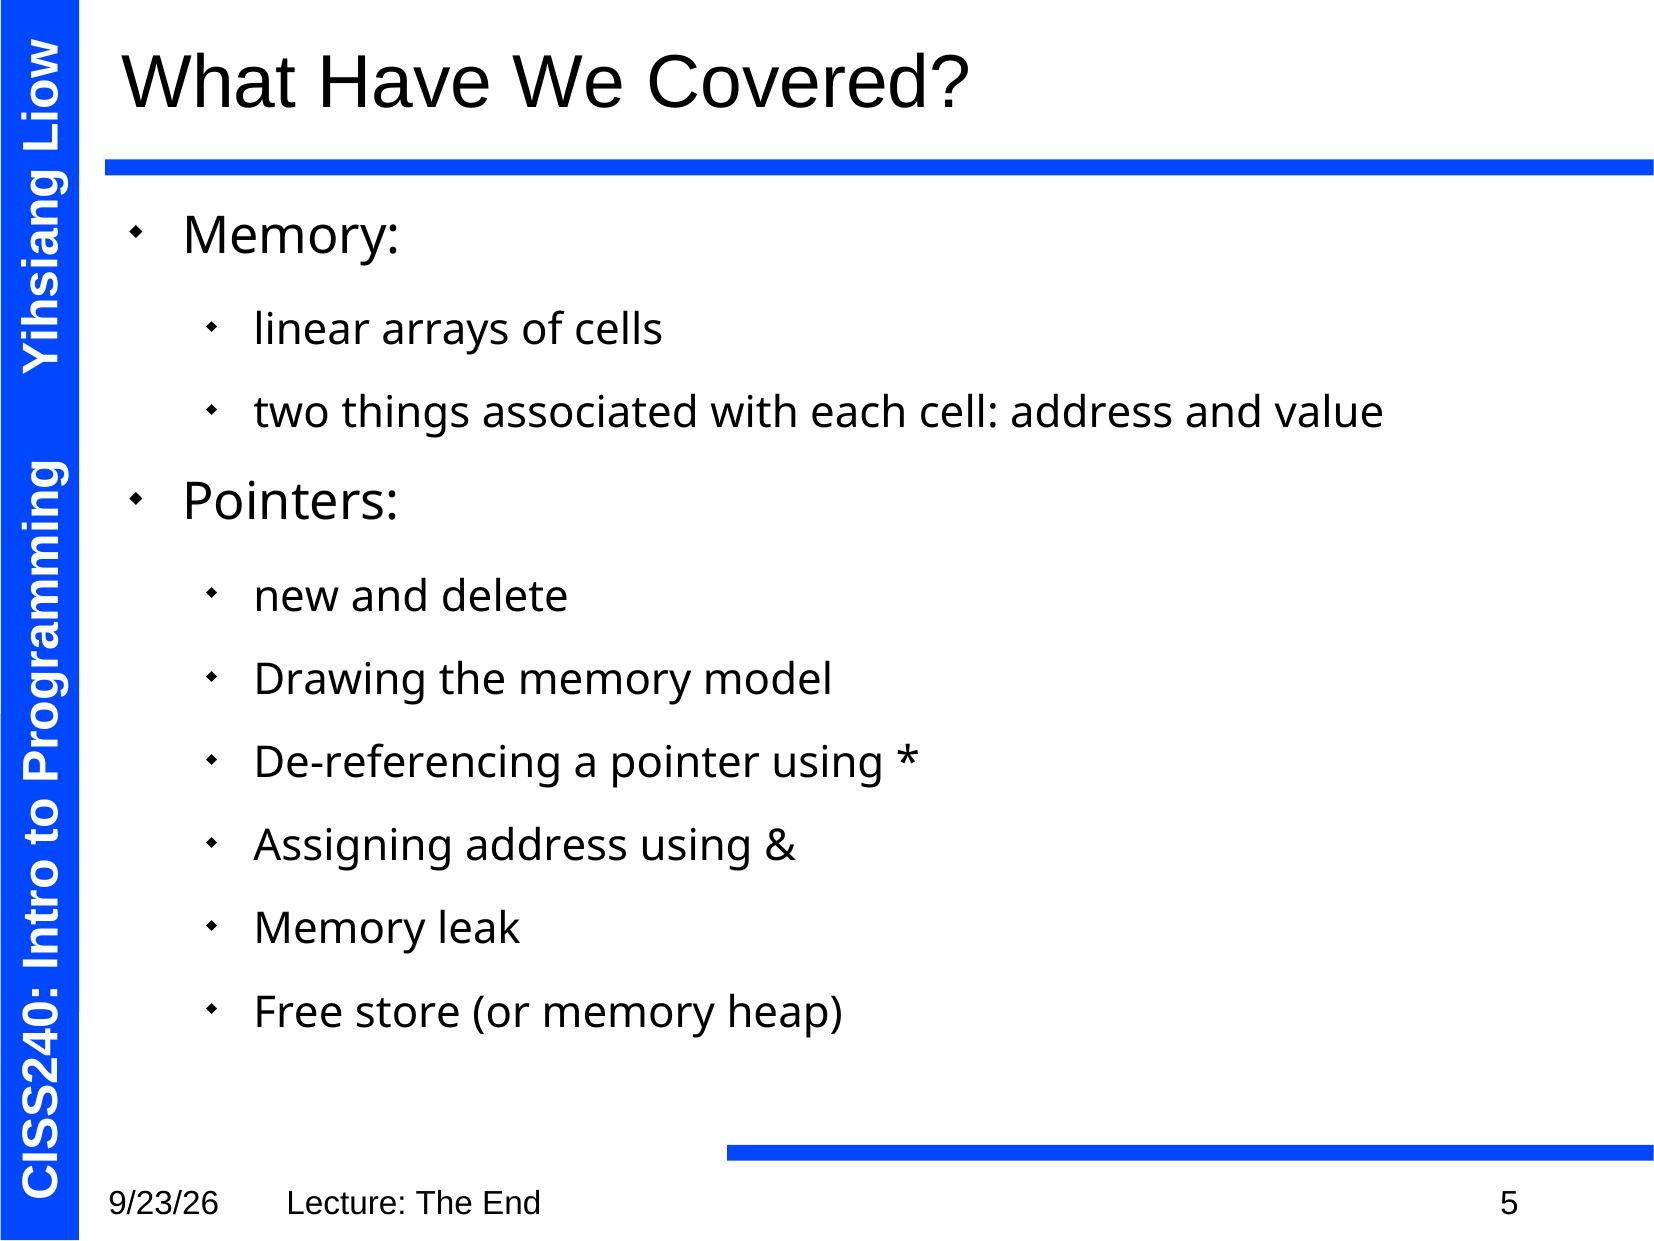

# What Have We Covered?
Memory:
linear arrays of cells
two things associated with each cell: address and value
Pointers:
new and delete
Drawing the memory model
De-referencing a pointer using *
Assigning address using &
Memory leak
Free store (or memory heap)